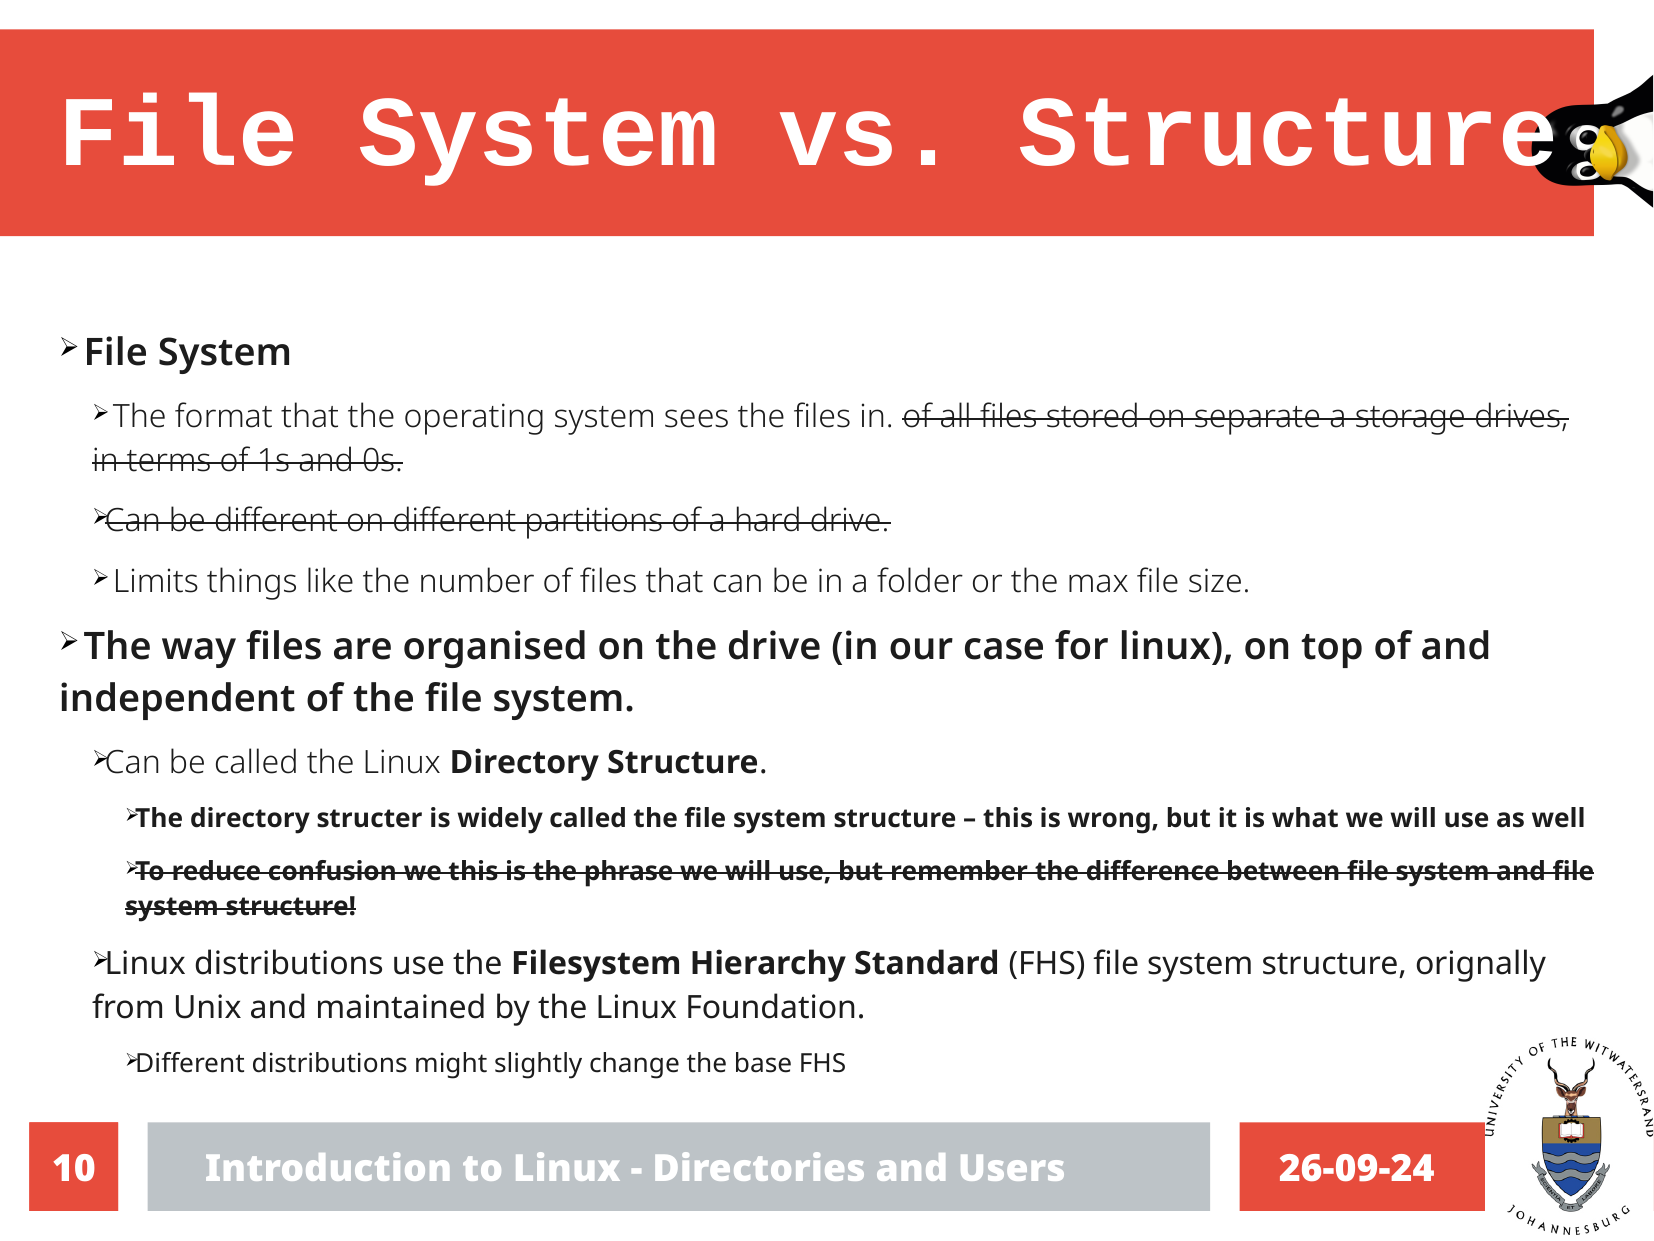

# File System vs. Structure
 File System
 The format that the operating system sees the files in. of all files stored on separate a storage drives, in terms of 1s and 0s.
Can be different on different partitions of a hard drive.
 Limits things like the number of files that can be in a folder or the max file size.
 The way files are organised on the drive (in our case for linux), on top of and independent of the file system.
Can be called the Linux Directory Structure.
The directory structer is widely called the file system structure – this is wrong, but it is what we will use as well
To reduce confusion we this is the phrase we will use, but remember the difference between file system and file system structure!
Linux distributions use the Filesystem Hierarchy Standard (FHS) file system structure, orignally from Unix and maintained by the Linux Foundation.
Different distributions might slightly change the base FHS
10
 Introduction to Linux - Directories and Users